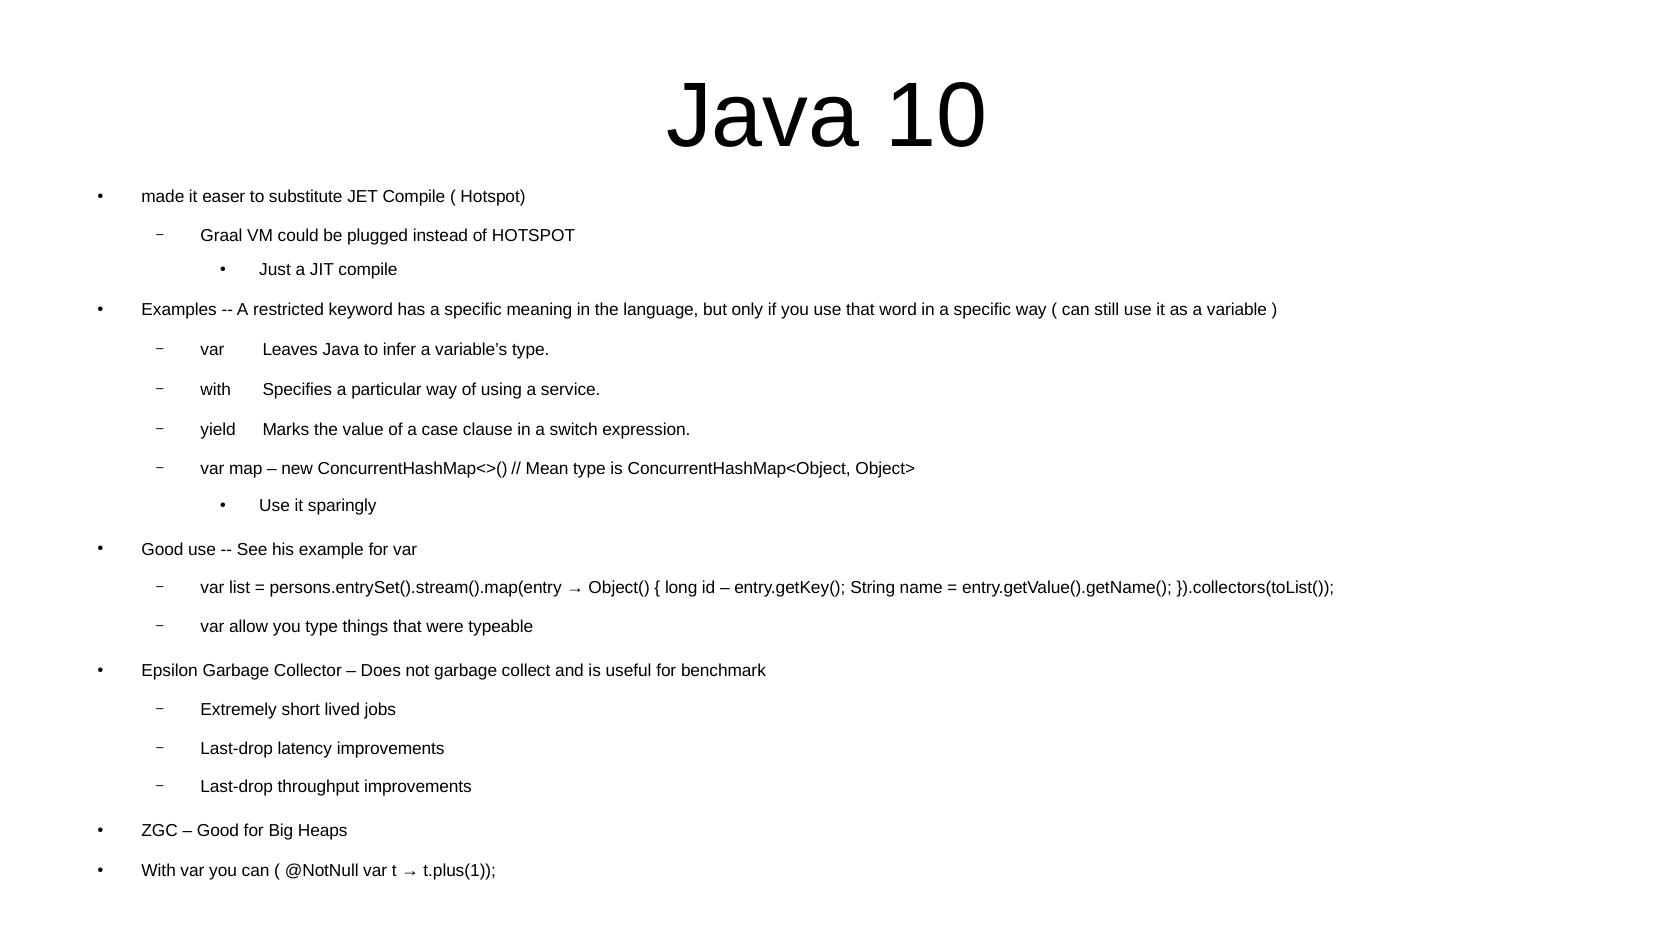

# Java 10
made it easer to substitute JET Compile ( Hotspot)
Graal VM could be plugged instead of HOTSPOT
Just a JIT compile
Examples -- A restricted keyword has a specific meaning in the language, but only if you use that word in a specific way ( can still use it as a variable )
var	Leaves Java to infer a variable’s type.
with	Specifies a particular way of using a service.
yield	Marks the value of a case clause in a switch expression.
var map – new ConcurrentHashMap<>()					// Mean type is ConcurrentHashMap<Object, Object>
Use it sparingly
Good use -- See his example for var
var list = persons.entrySet().stream().map(entry → Object() { long id – entry.getKey(); String name = entry.getValue().getName(); }).collectors(toList());
var allow you type things that were typeable
Epsilon Garbage Collector – Does not garbage collect and is useful for benchmark
Extremely short lived jobs
Last-drop latency improvements
Last-drop throughput improvements
ZGC – Good for Big Heaps
With var you can ( @NotNull var t → t.plus(1));